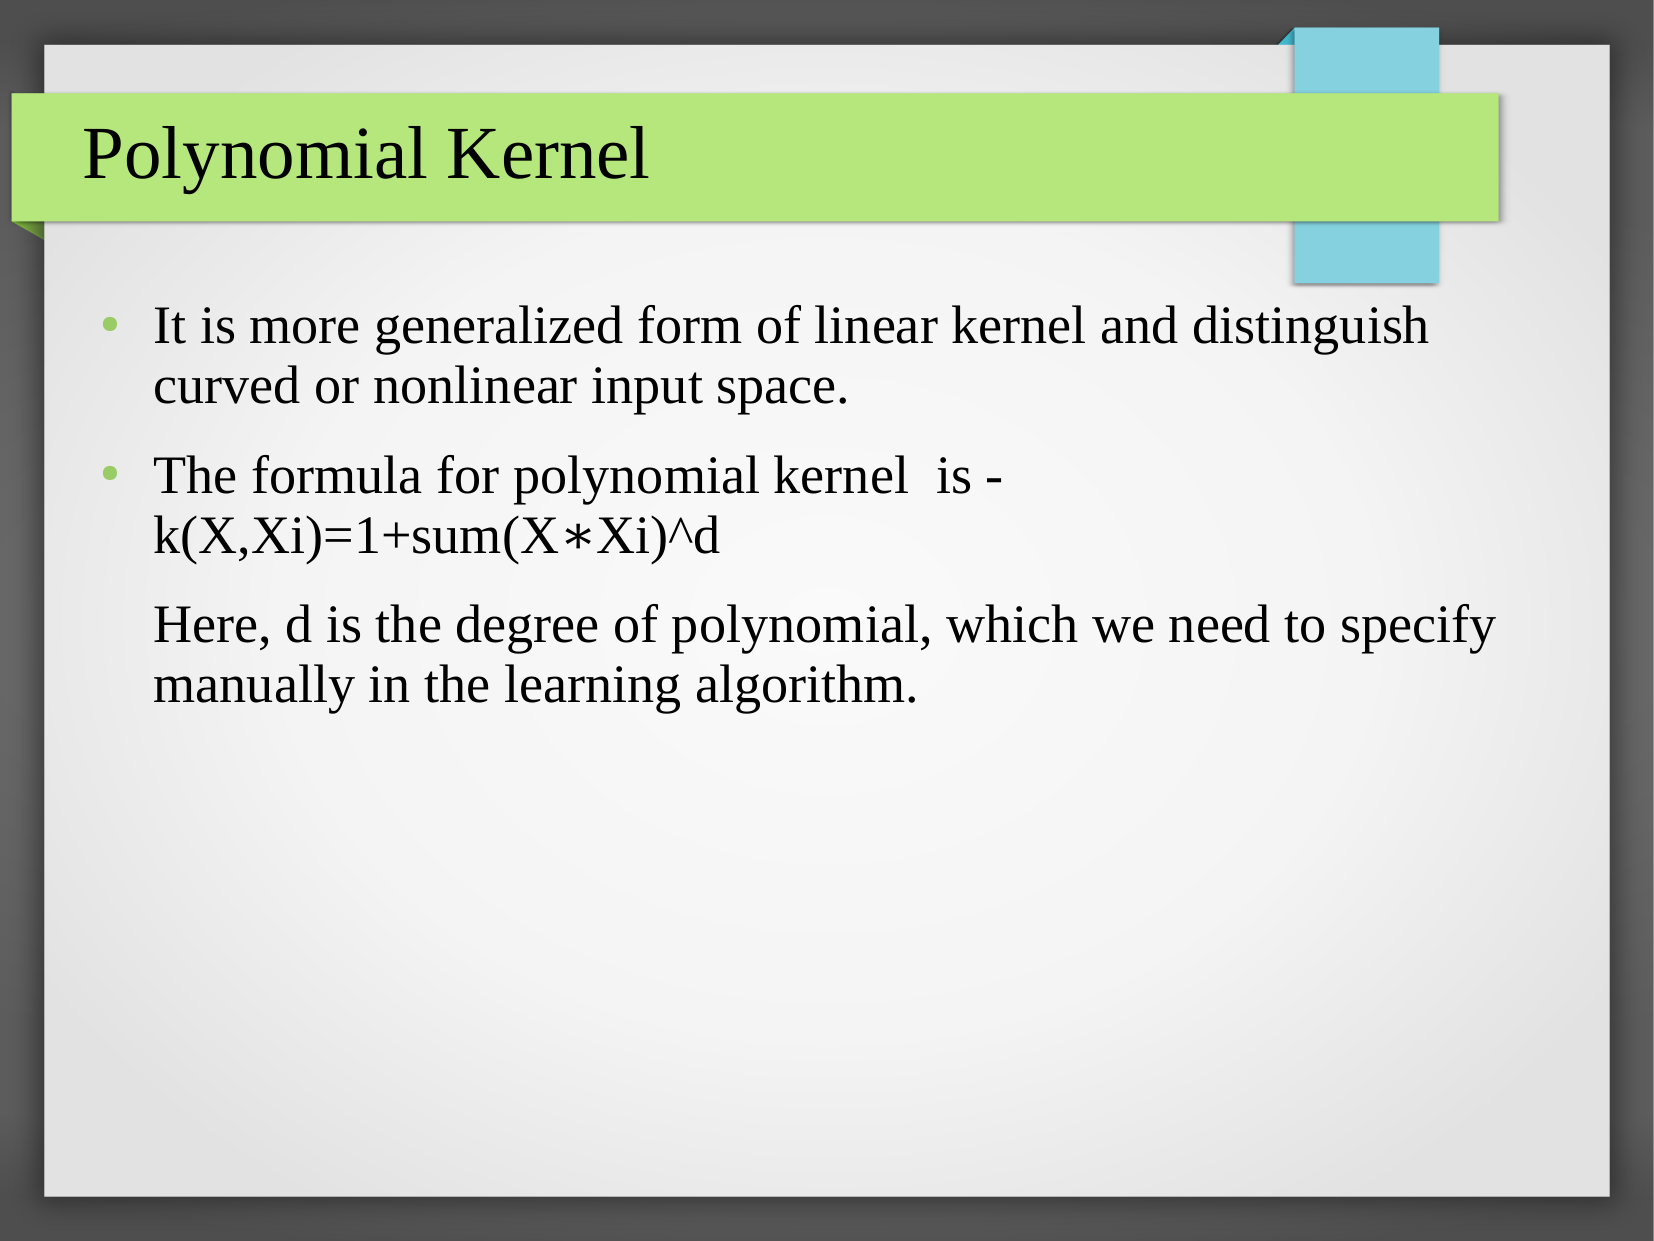

# Polynomial Kernel
It is more generalized form of linear kernel and distinguish curved or nonlinear input space.
The formula for polynomial kernel is - 		 k(X,Xi)=1+sum(X∗Xi)^d
Here, d is the degree of polynomial, which we need to specify manually in the learning algorithm.